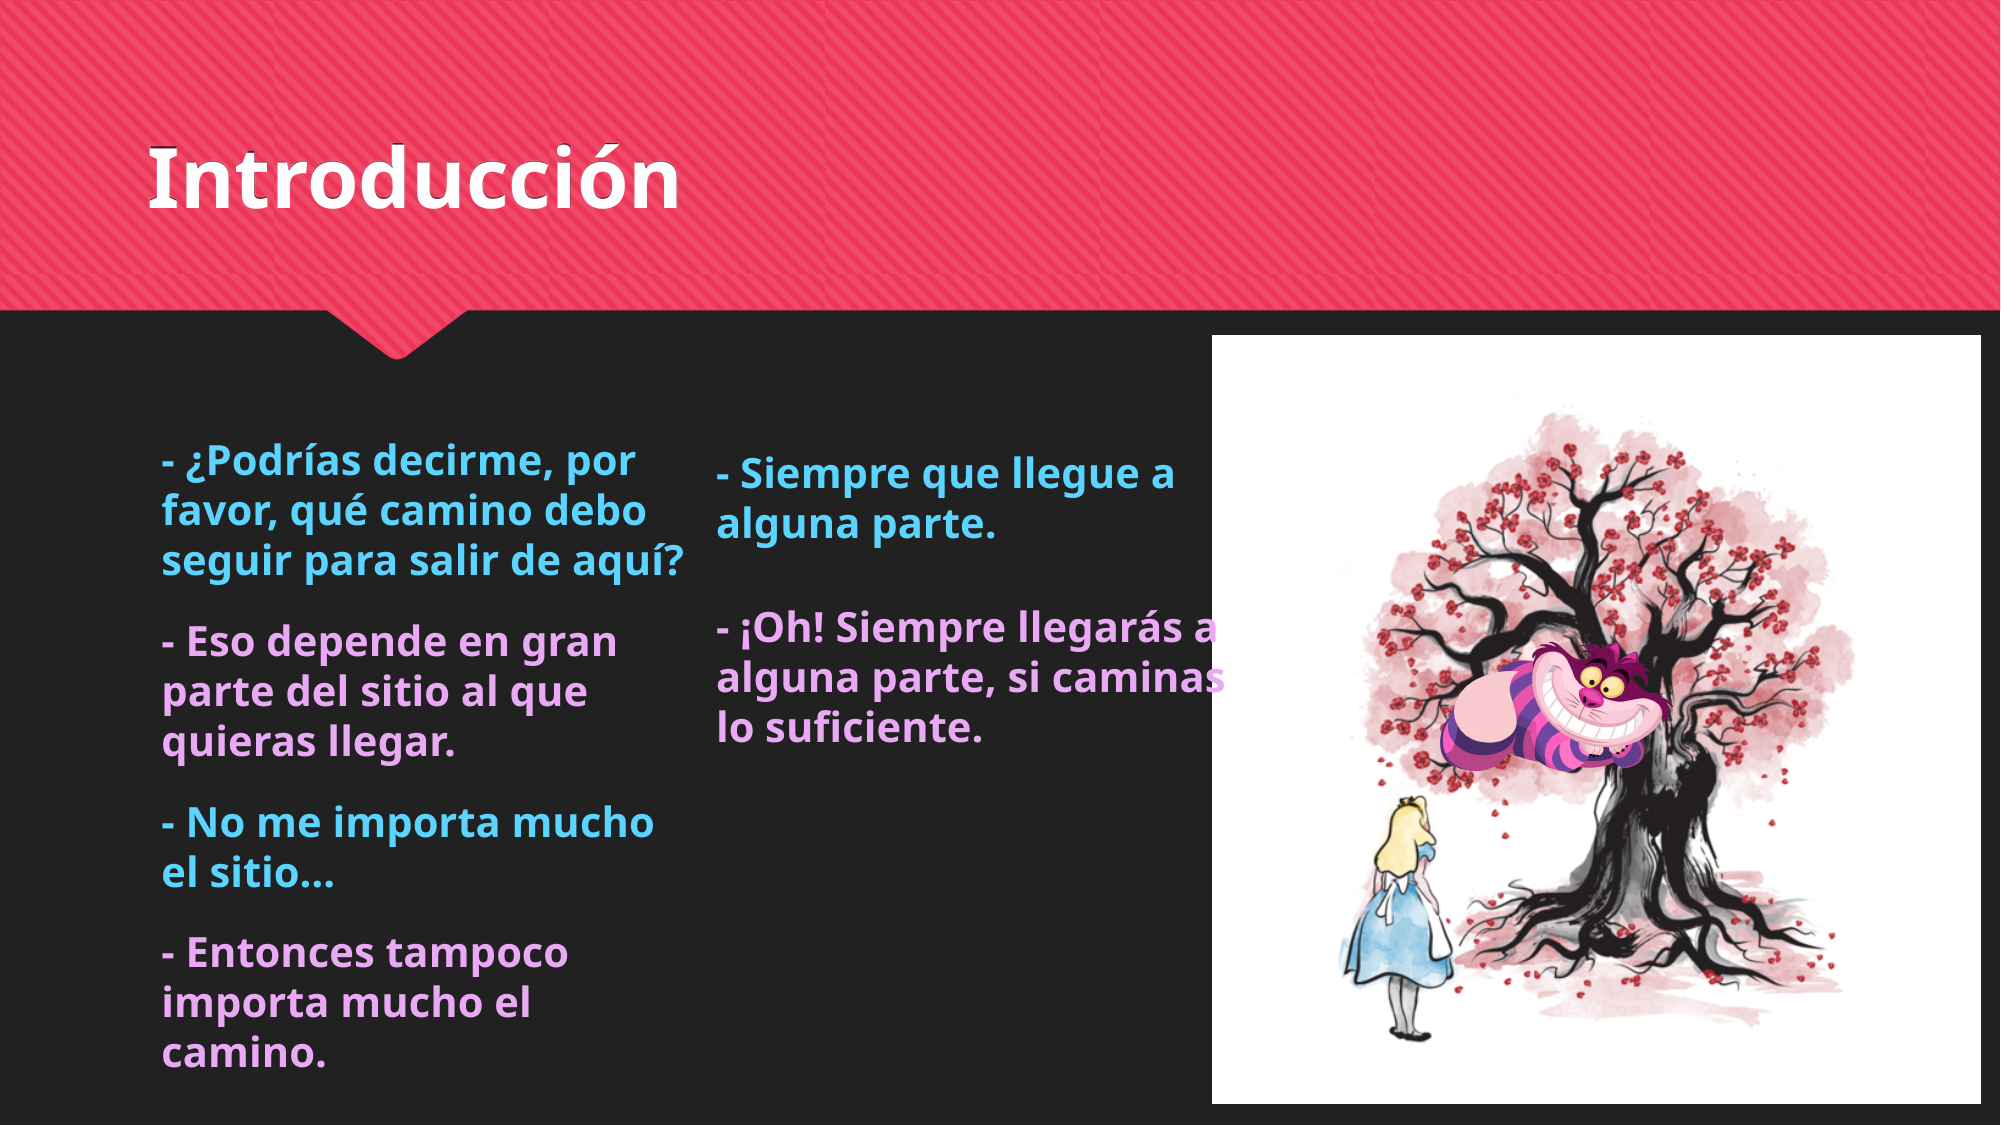

# Introducción
- ¿Podrías decirme, por favor, qué camino debo seguir para salir de aquí?
- Siempre que llegue a alguna parte.
- ¡Oh! Siempre llegarás a alguna parte, si caminas lo suficiente.
- Eso depende en gran parte del sitio al que quieras llegar.
- No me importa mucho el sitio…
- Entonces tampoco importa mucho el camino.